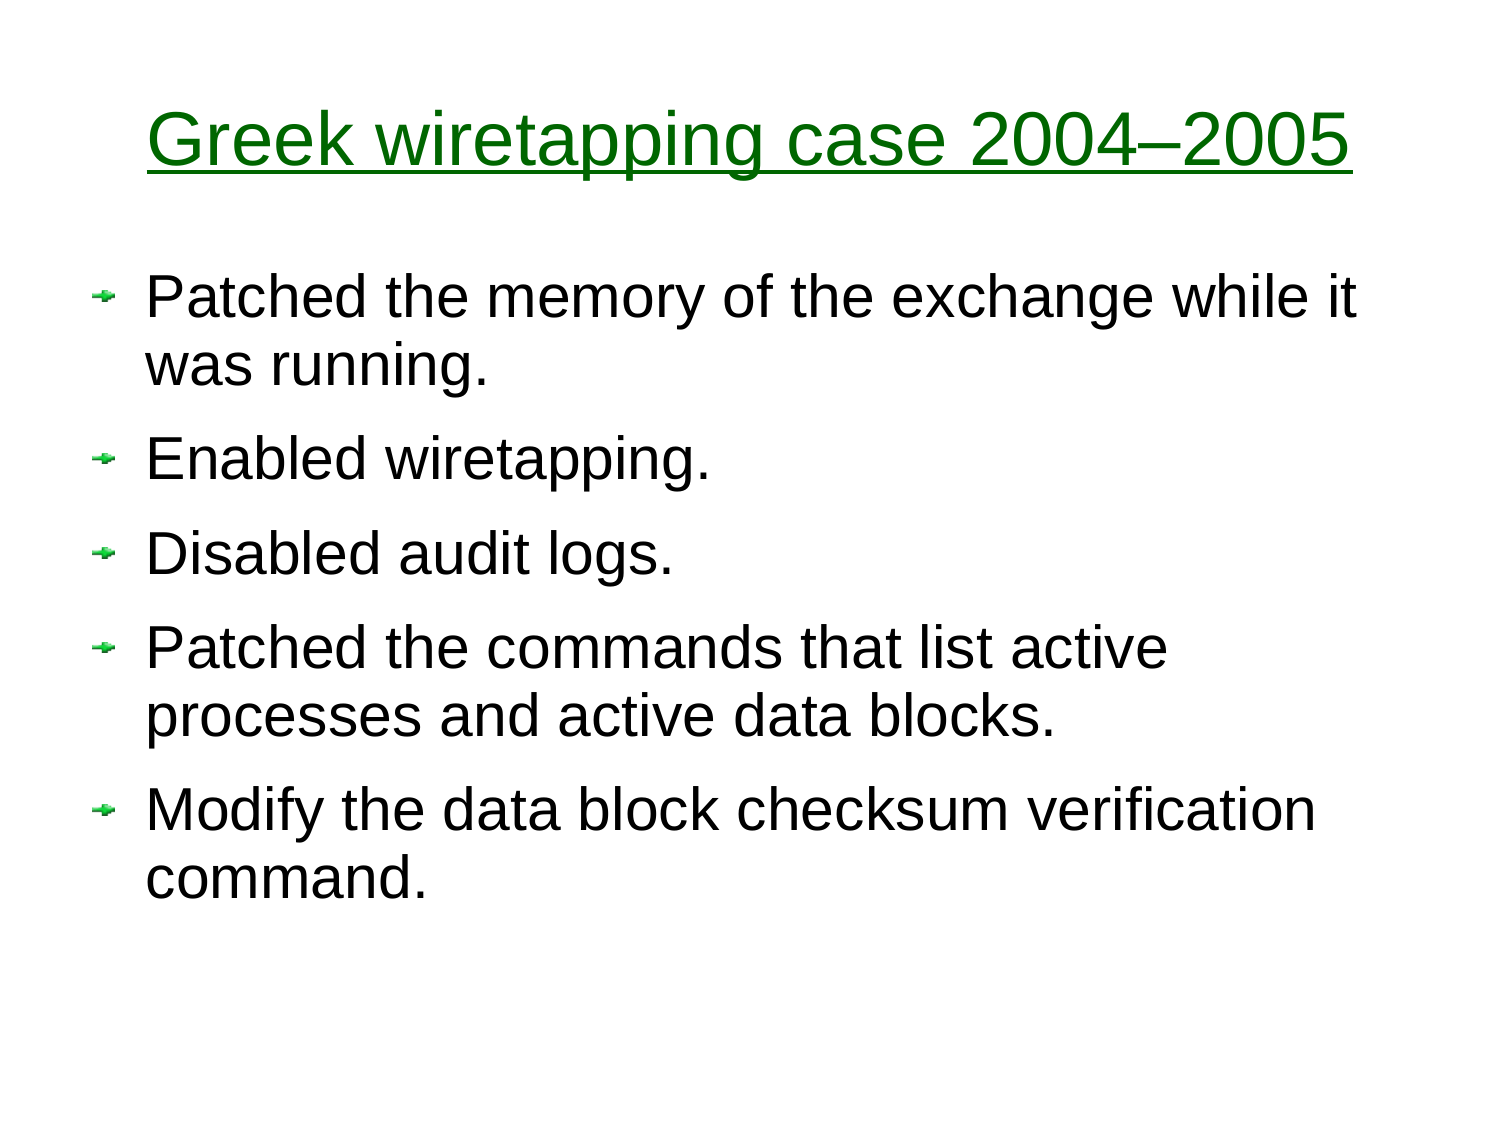

# Greek wiretapping case 2004–2005
Patched the memory of the exchange while it was running.
Enabled wiretapping.
Disabled audit logs.
Patched the commands that list active processes and active data blocks.
Modify the data block checksum verification command.